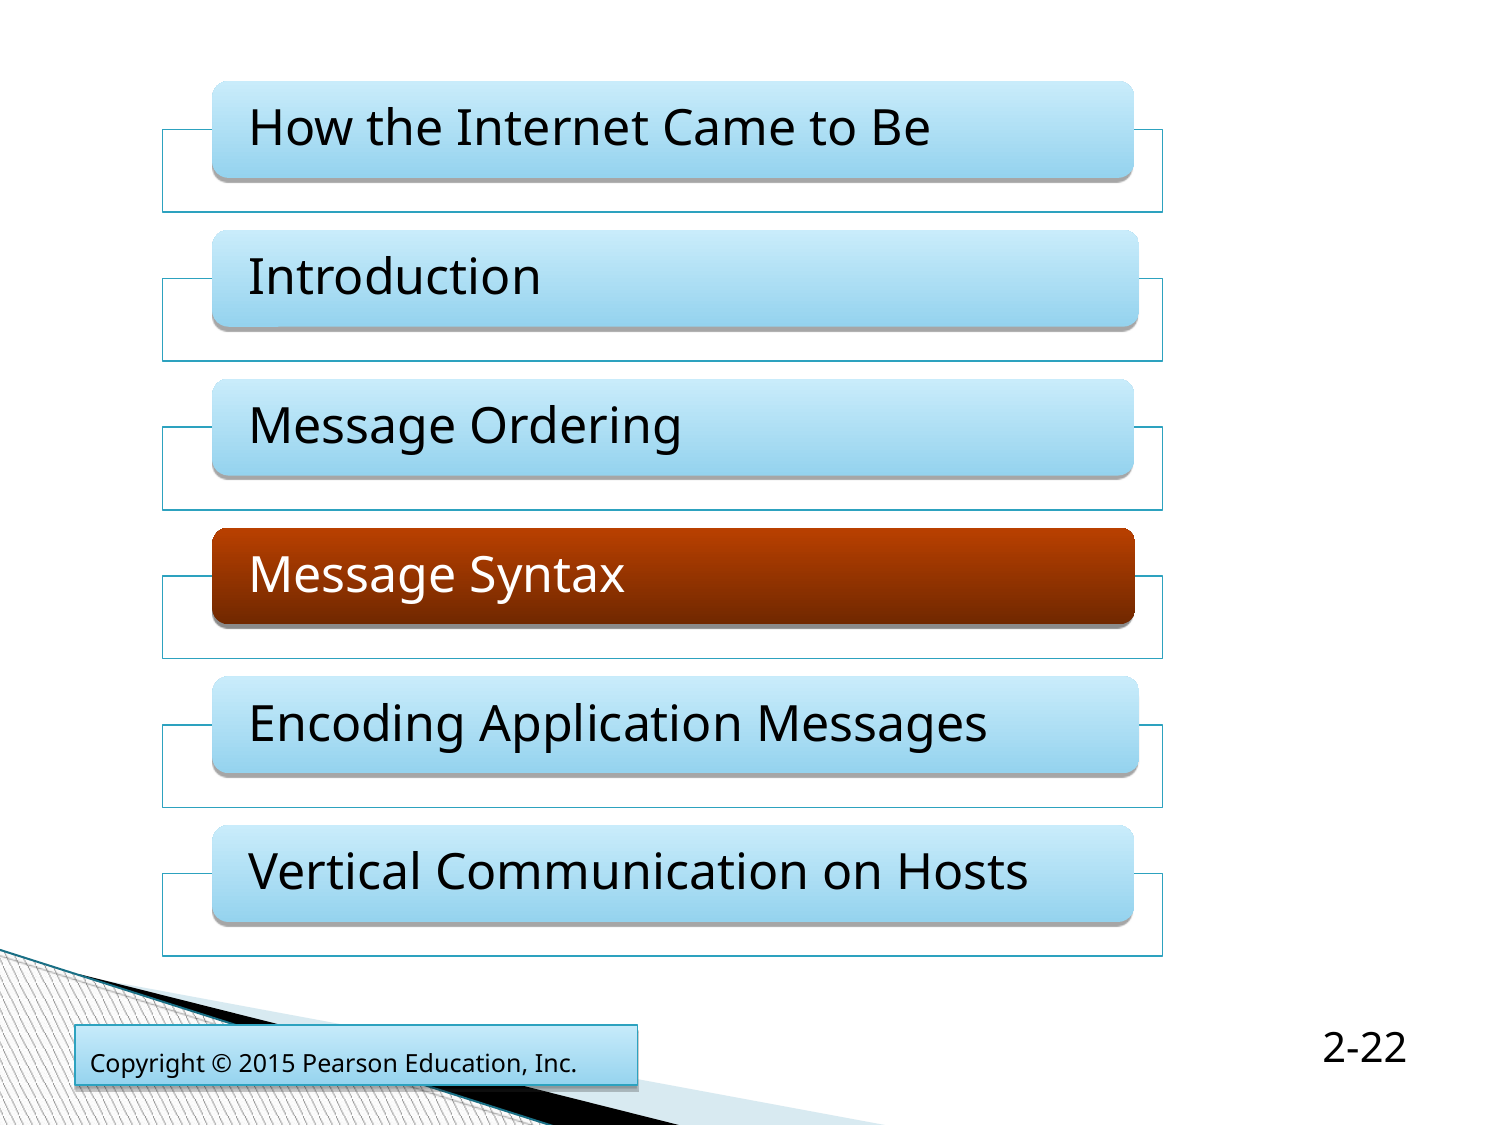

How the Internet Came to Be
Introduction
Message Ordering
Message Syntax
Encoding Application Messages
Vertical Communication on Hosts
Copyright © 2015 Pearson Education, Inc.